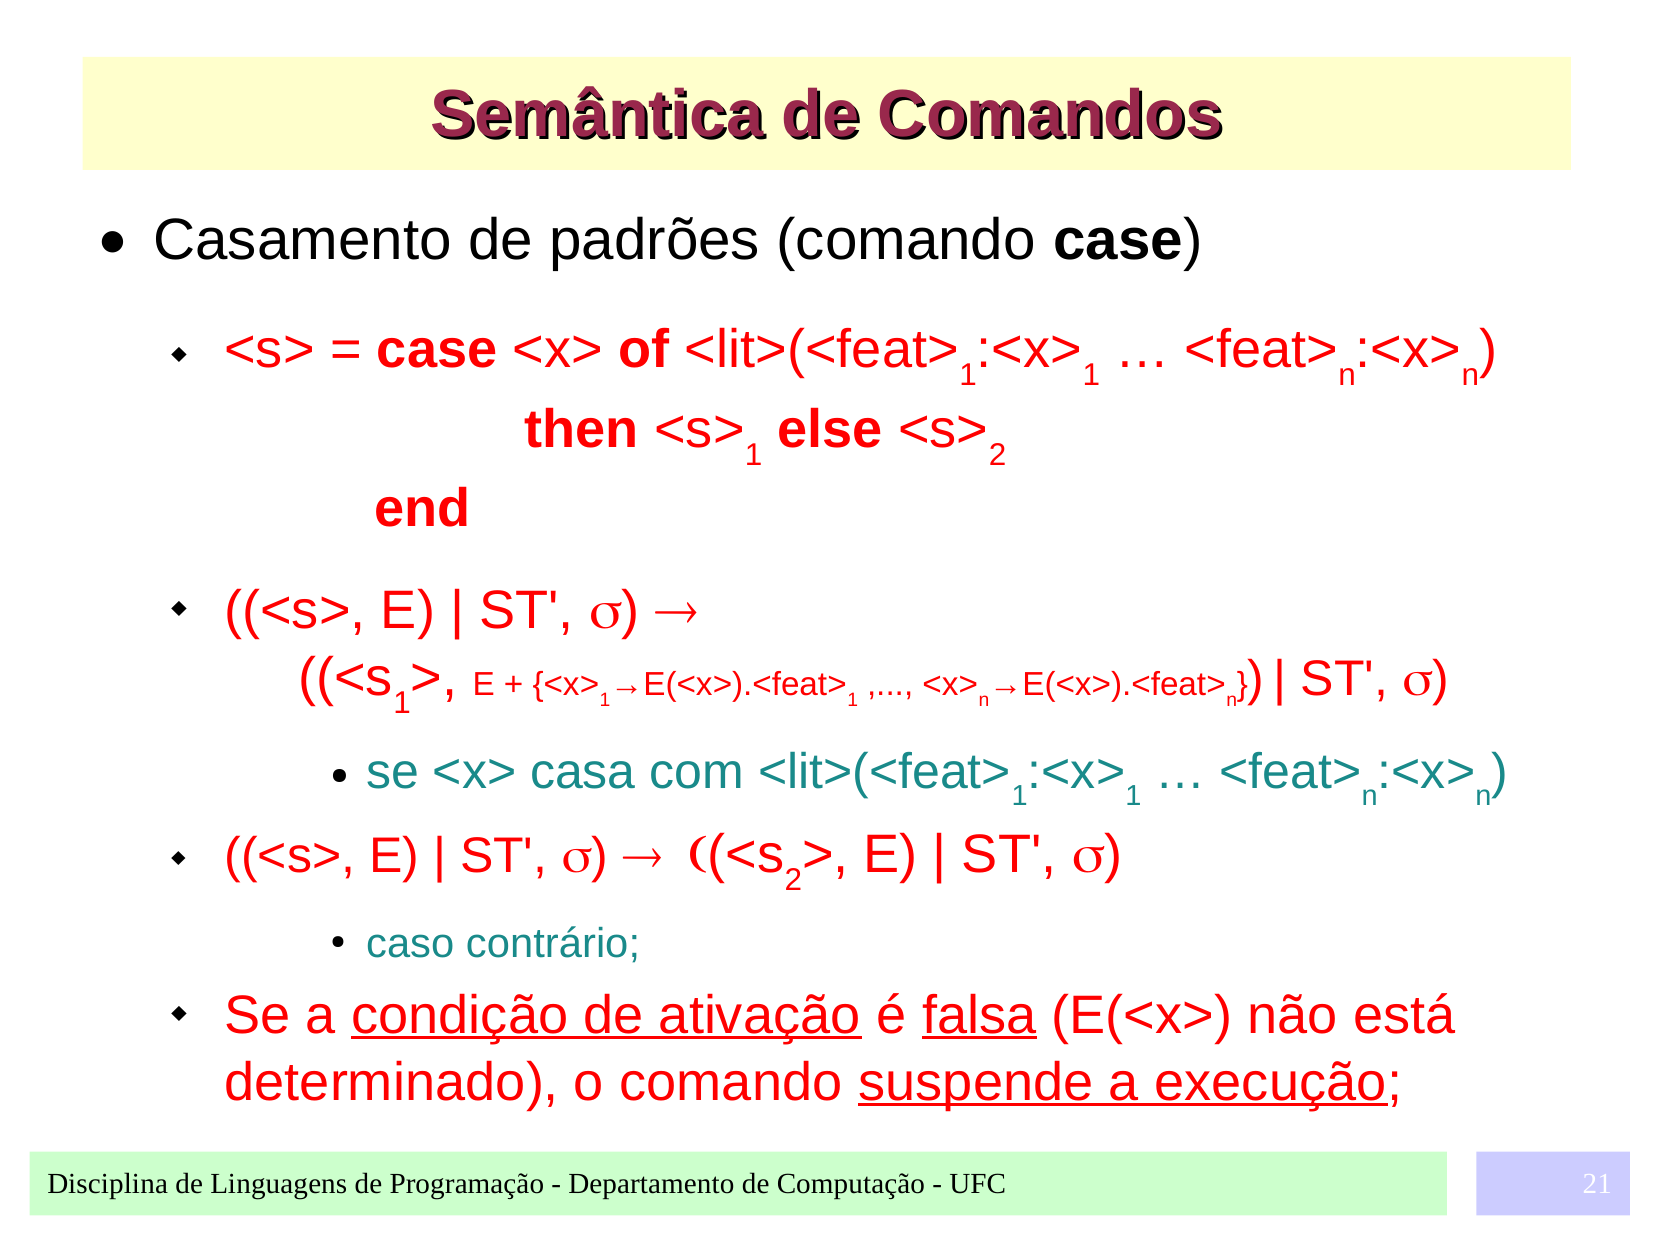

# Semântica de Comandos
Casamento de padrões (comando case)
<s> = case <x> of <lit>(<feat>1:<x>1 … <feat>n:<x>n)
 then <s>1 else <s>2
 end
((<s>, E) | ST', s) ®
	((<s1>, E + {<x>1→E(<x>).<feat>1 ,..., <x>n→E(<x>).<feat>n}) | ST', s)
se <x> casa com <lit>(<feat>1:<x>1 … <feat>n:<x>n)
((<s>, E) | ST', s) ® ((<s2>, E) | ST', s)
caso contrário;
Se a condição de ativação é falsa (E(<x>) não está determinado), o comando suspende a execução;
Disciplina de Linguagens de Programação - Departamento de Computação - UFC
21